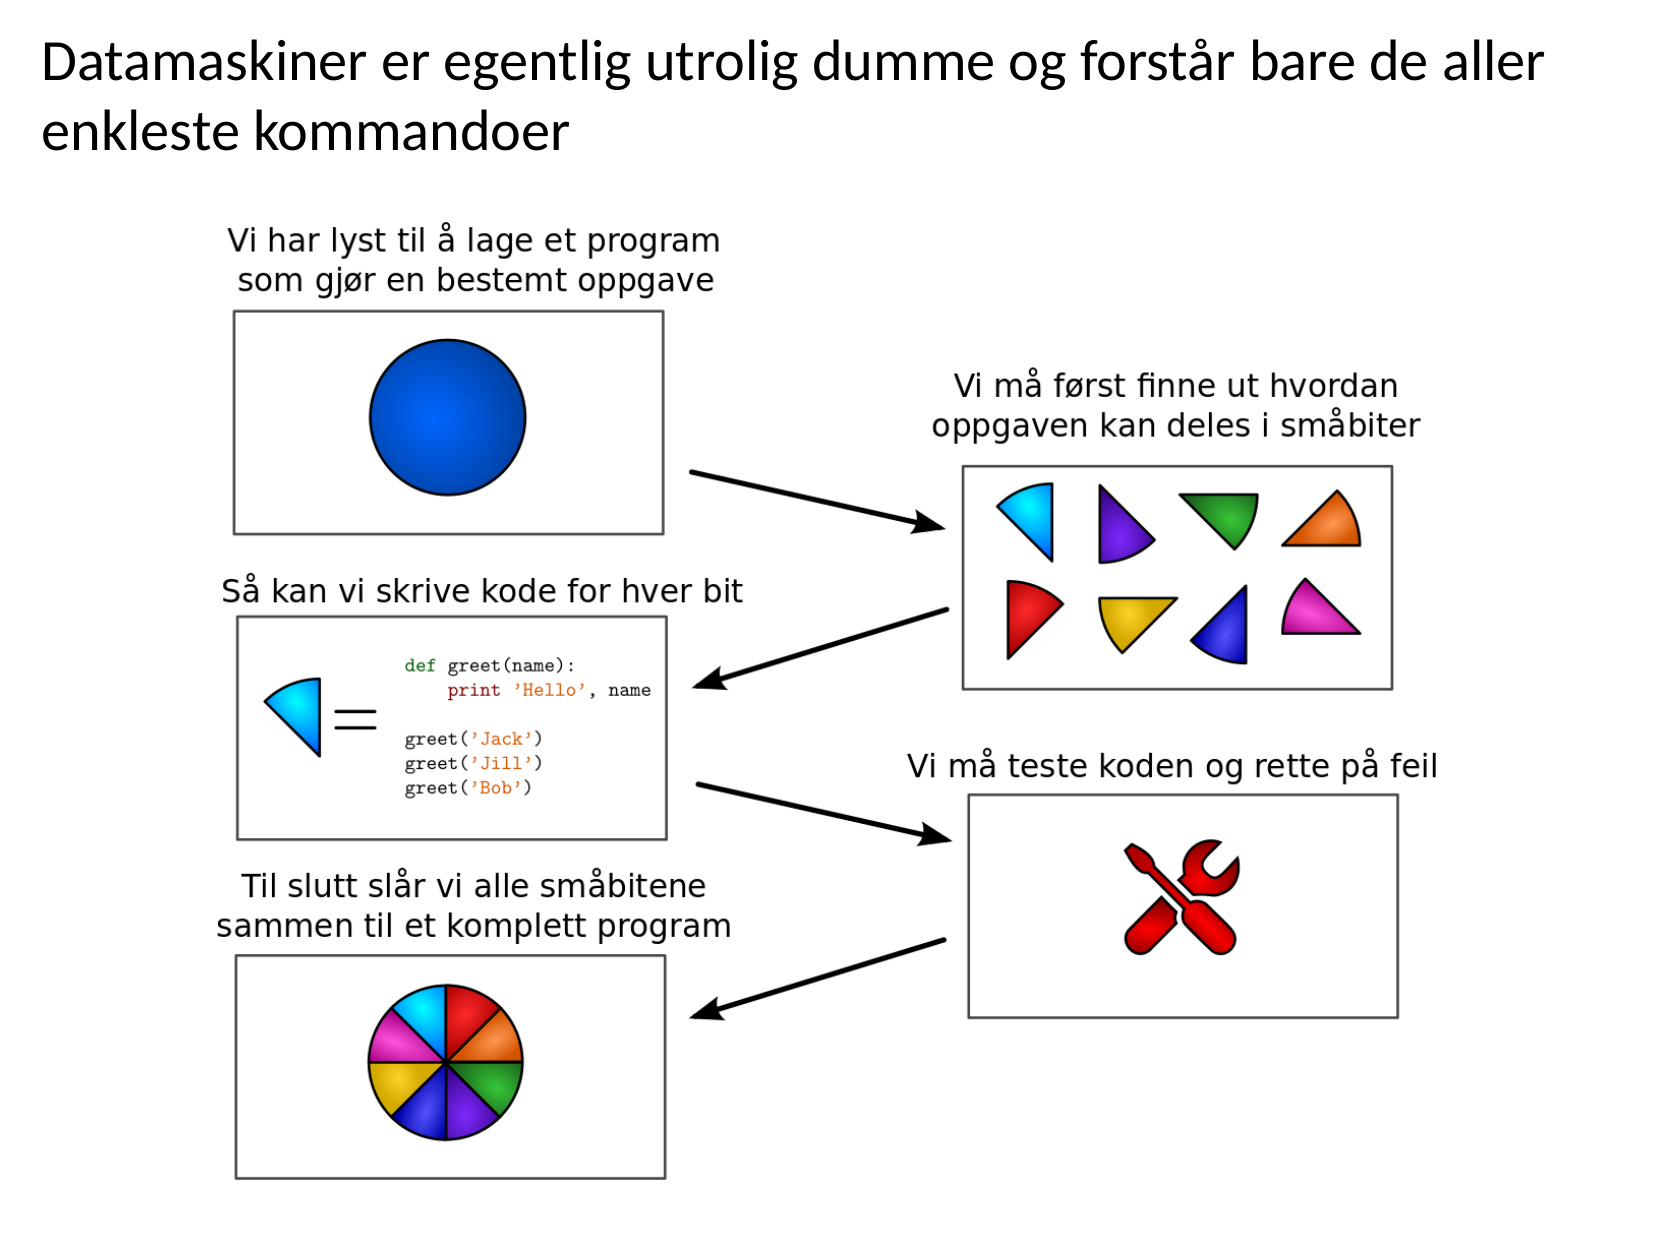

Datamaskiner er egentlig utrolig dumme og forstår bare de aller enkleste kommandoer